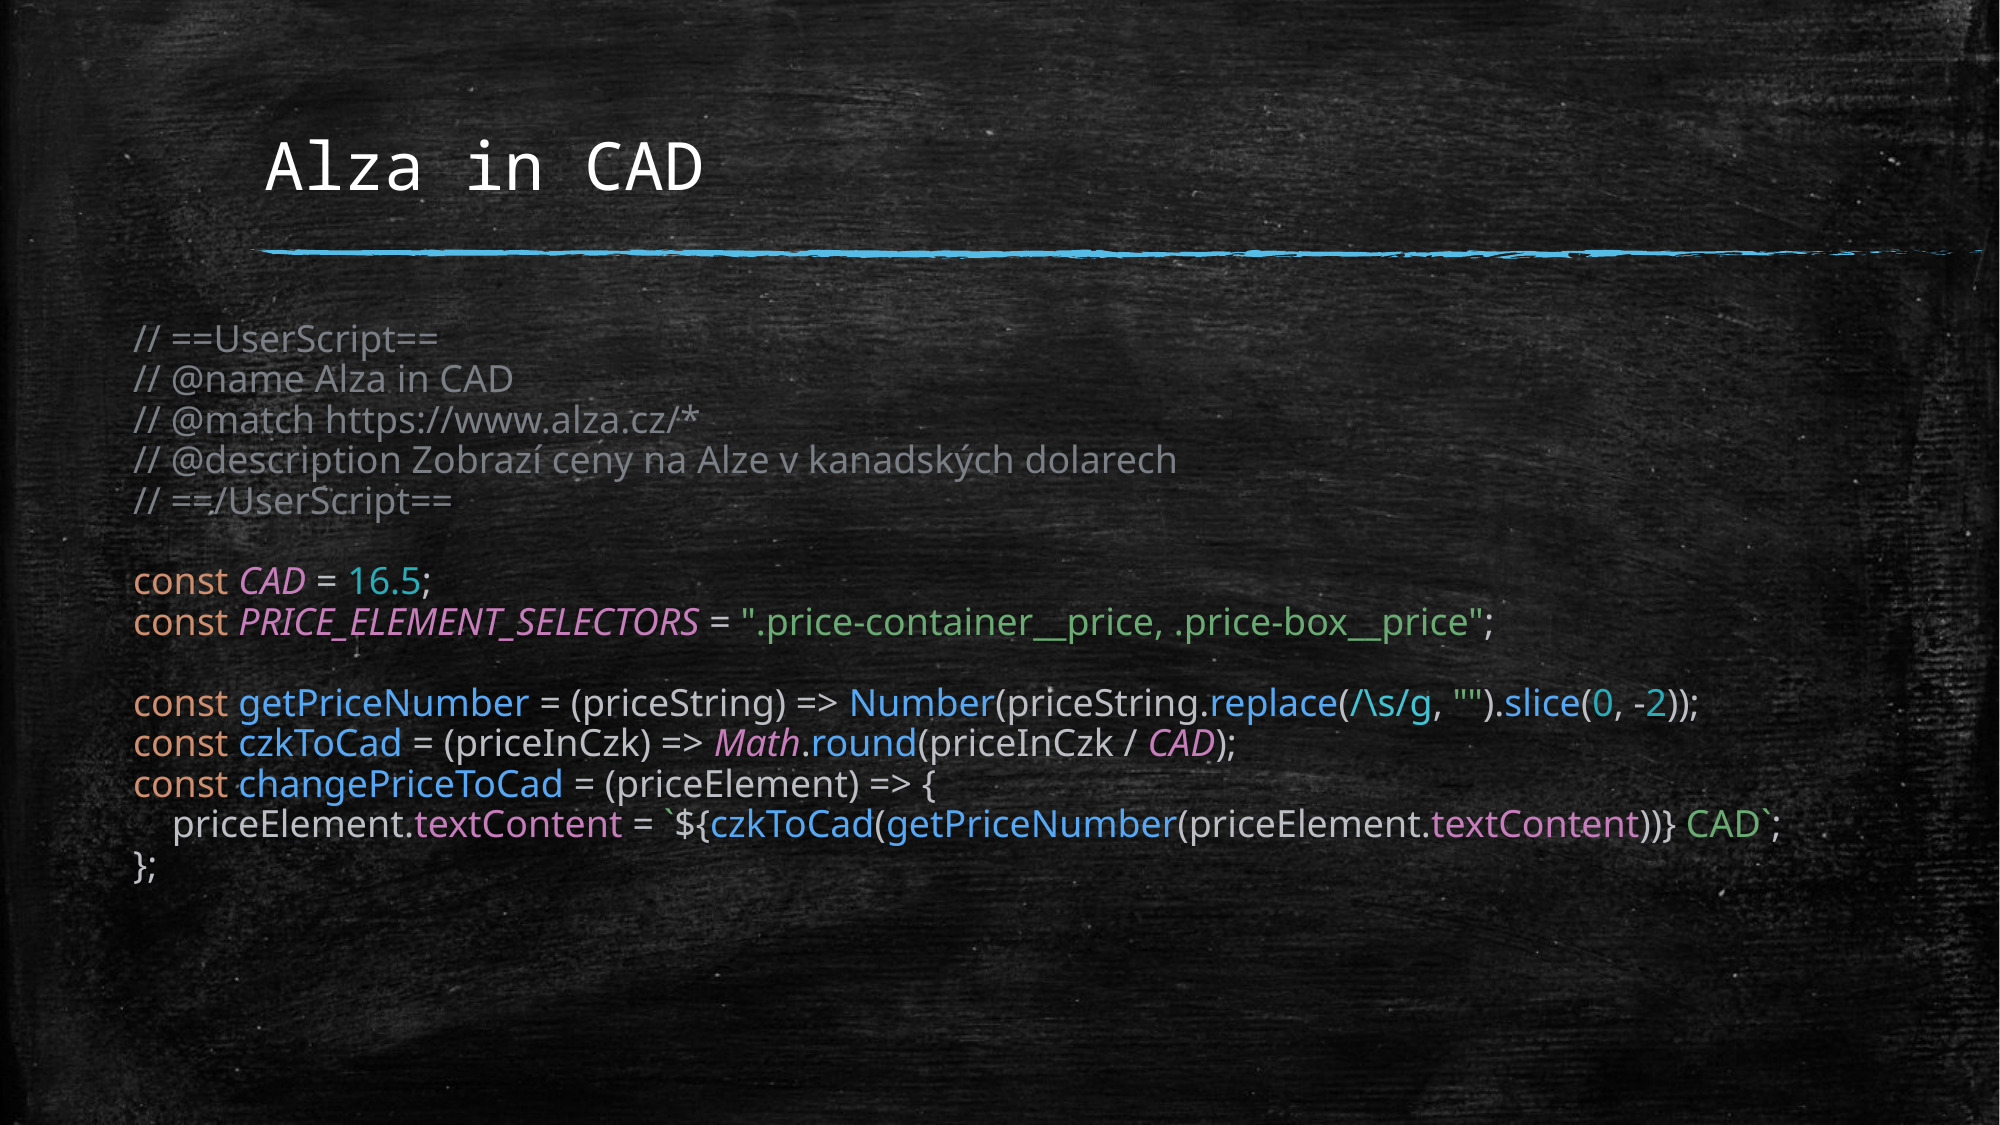

# Alza in CAD
// ==UserScript==
// @name Alza in CAD
// @match https://www.alza.cz/*
// @description Zobrazí ceny na Alze v kanadských dolarech
// ==/UserScript==
const CAD = 16.5;
const PRICE_ELEMENT_SELECTORS = ".price-container__price, .price-box__price";
const getPriceNumber = (priceString) => Number(priceString.replace(/\s/g, "").slice(0, -2));
const czkToCad = (priceInCzk) => Math.round(priceInCzk / CAD);
const changePriceToCad = (priceElement) => {
 priceElement.textContent = `${czkToCad(getPriceNumber(priceElement.textContent))} CAD`;
};